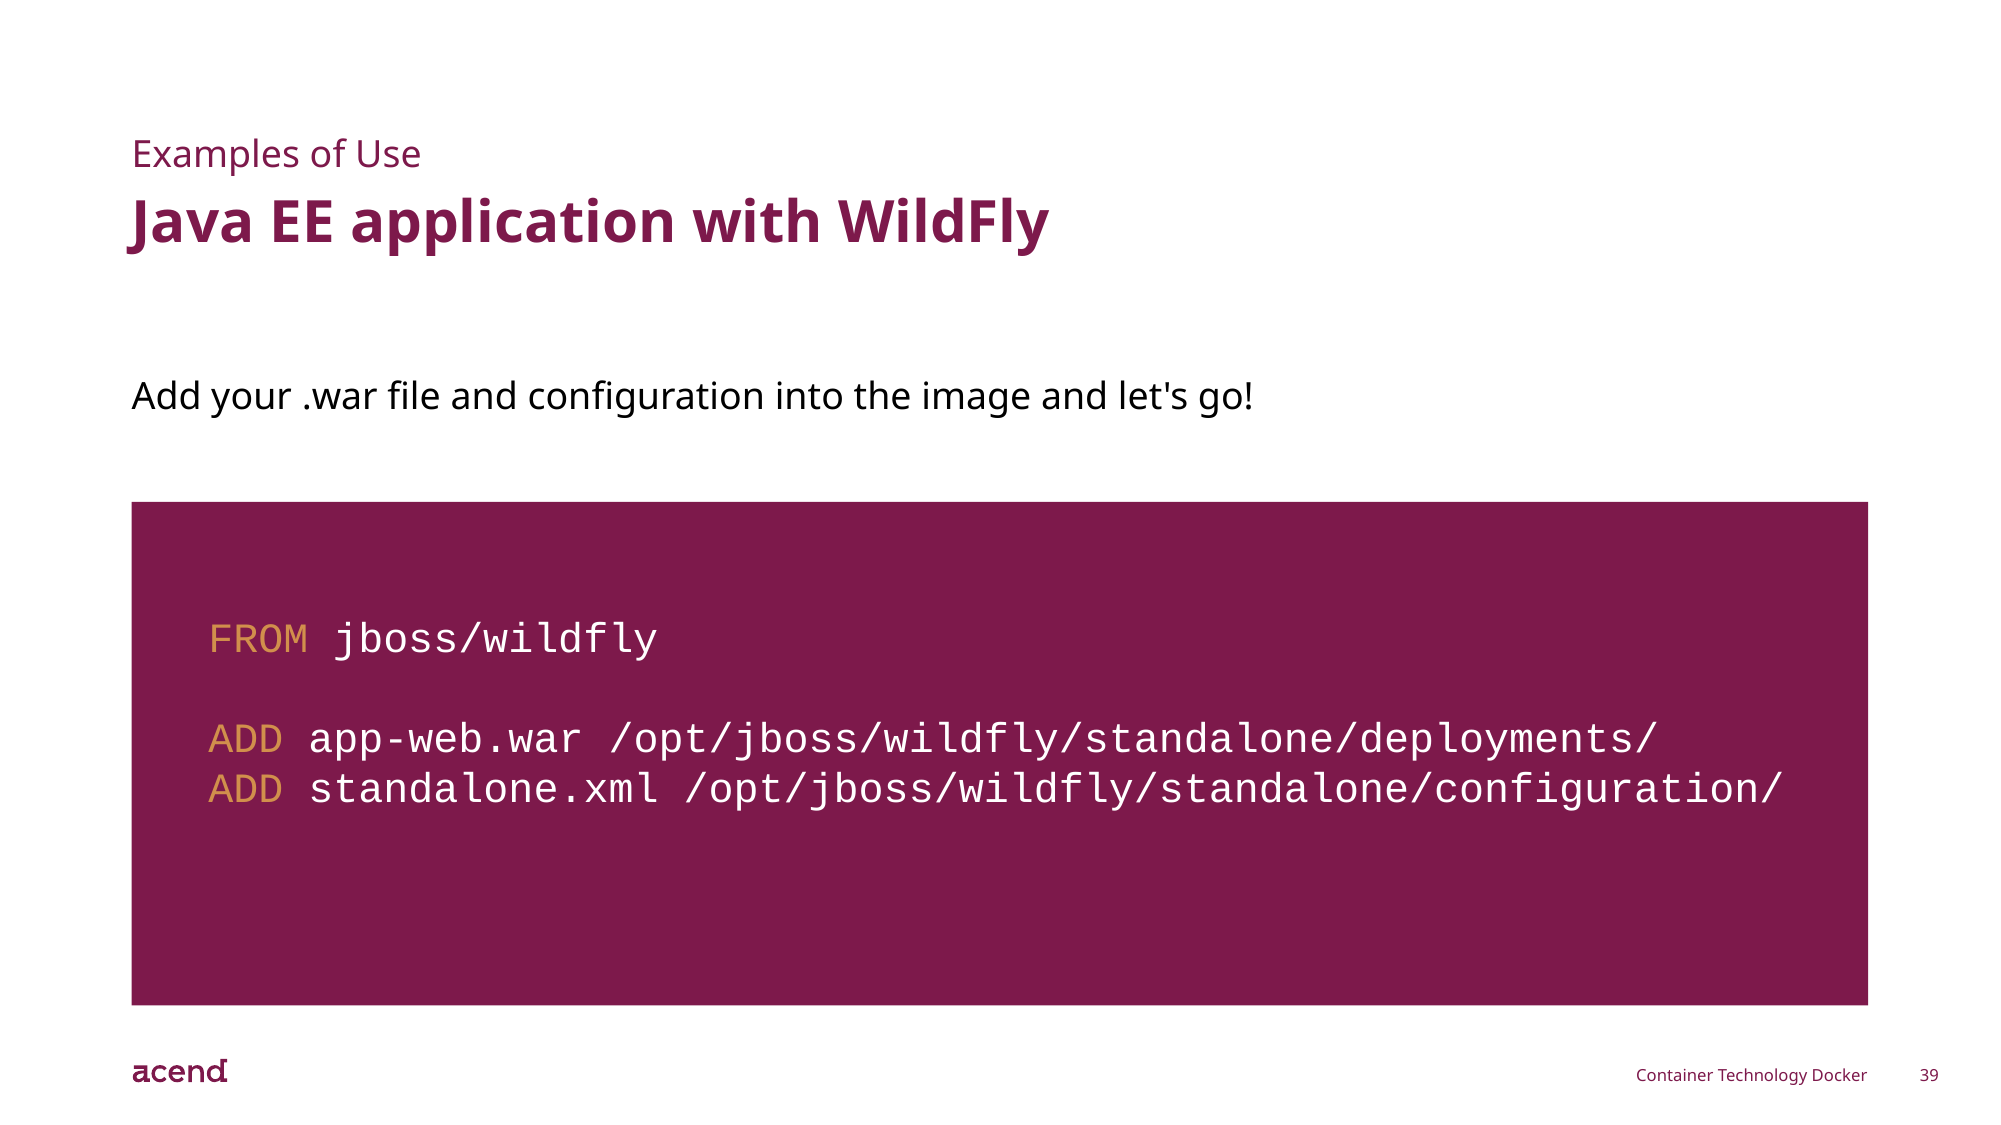

Examples of Use
Java EE application with WildFly
# Add your .war file and configuration into the image and let's go!
FROM jboss/wildfly
ADD app-web.war /opt/jboss/wildfly/standalone/deployments/
ADD standalone.xml /opt/jboss/wildfly/standalone/configuration/
Container Technology Docker
39